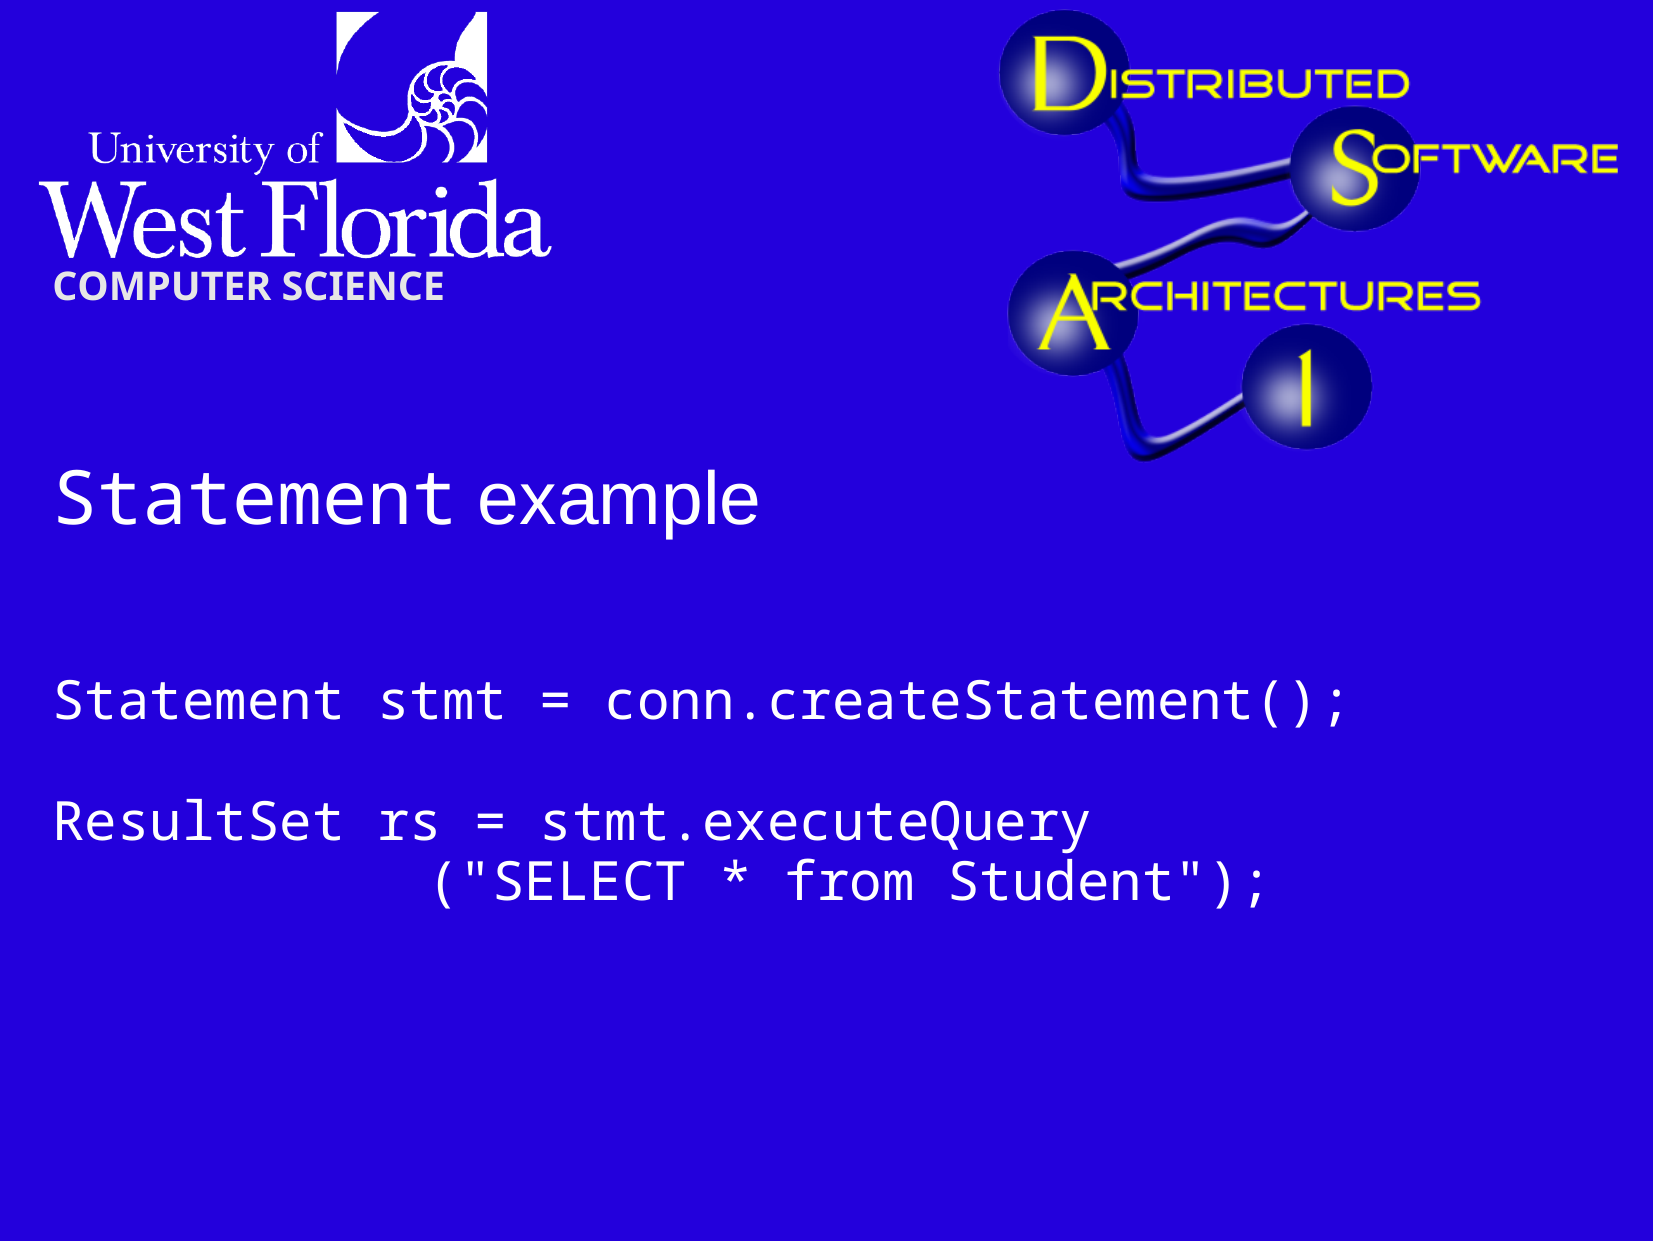

COMPUTER SCIENCE
Statement example
Statement stmt = conn.createStatement();
ResultSet rs = stmt.executeQuery
					("SELECT * from Student");